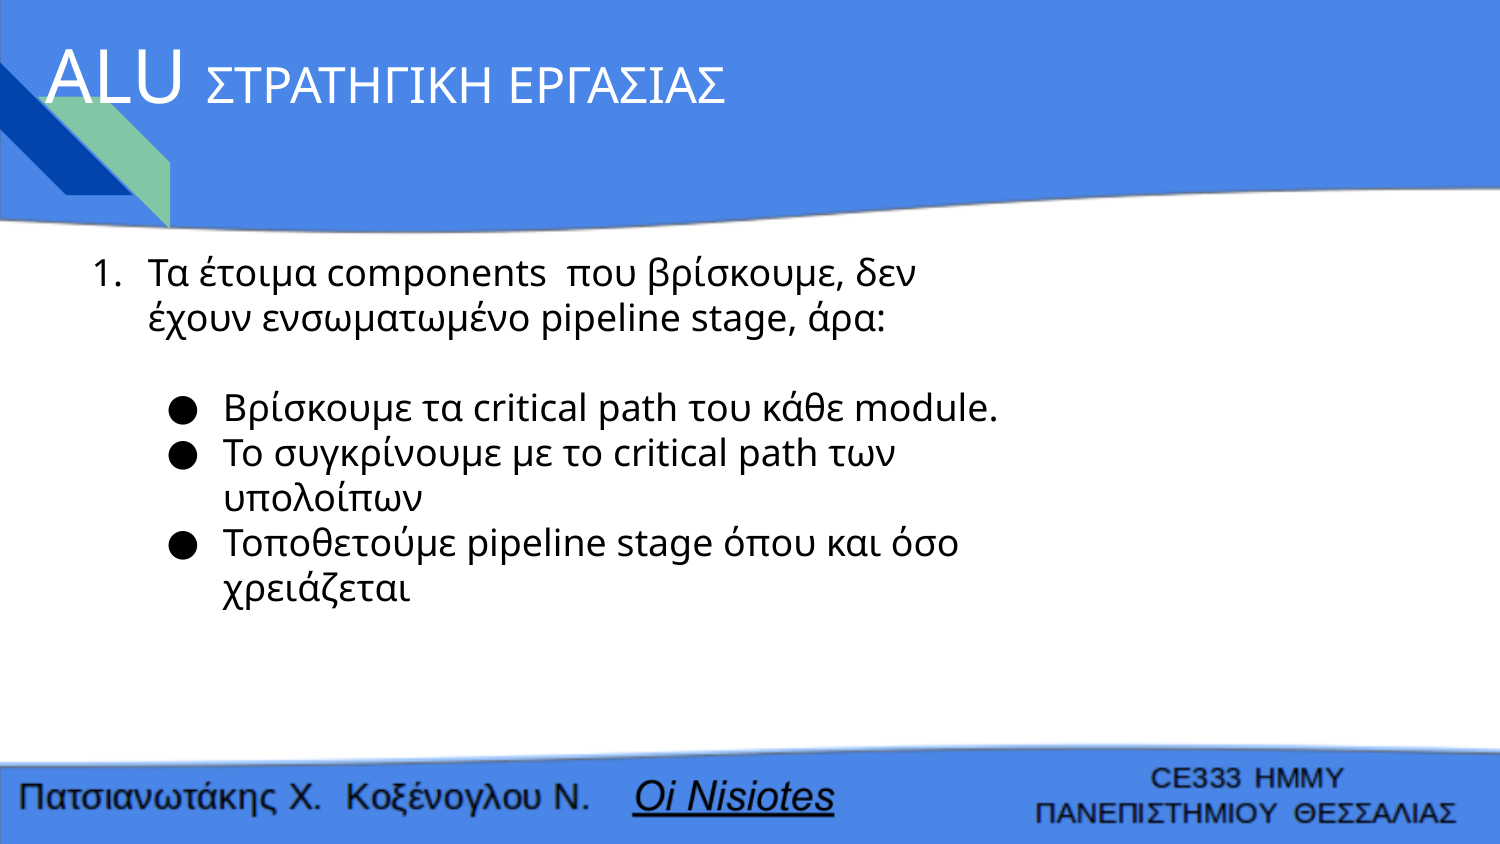

# ALU ΣΤΡΑΤΗΓΙΚΗ ΕΡΓΑΣΙΑΣ
Τα έτοιμα components που βρίσκουμε, δεν έχουν ενσωματωμένο pipeline stage, άρα:
Βρίσκουμε τα critical path του κάθε module.
Το συγκρίνουμε με το critical path των υπολοίπων
Τοποθετούμε pipeline stage όπου και όσο χρειάζεται